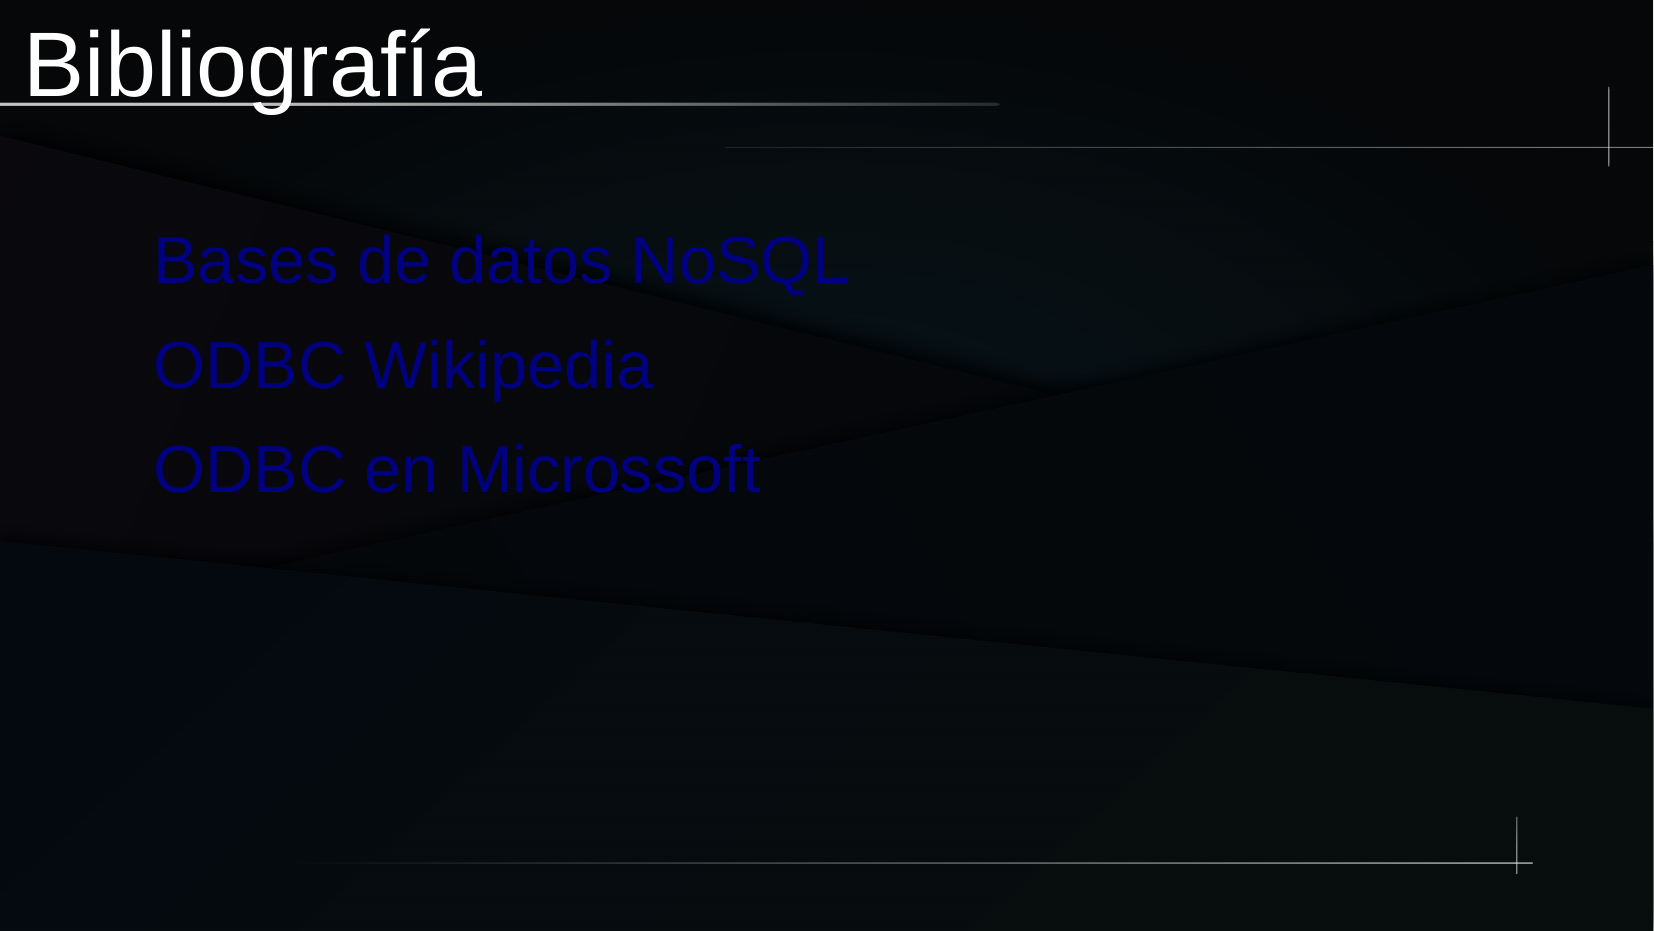

# Bibliografía
Bases de datos NoSQL
ODBC Wikipedia
ODBC en Microssoft